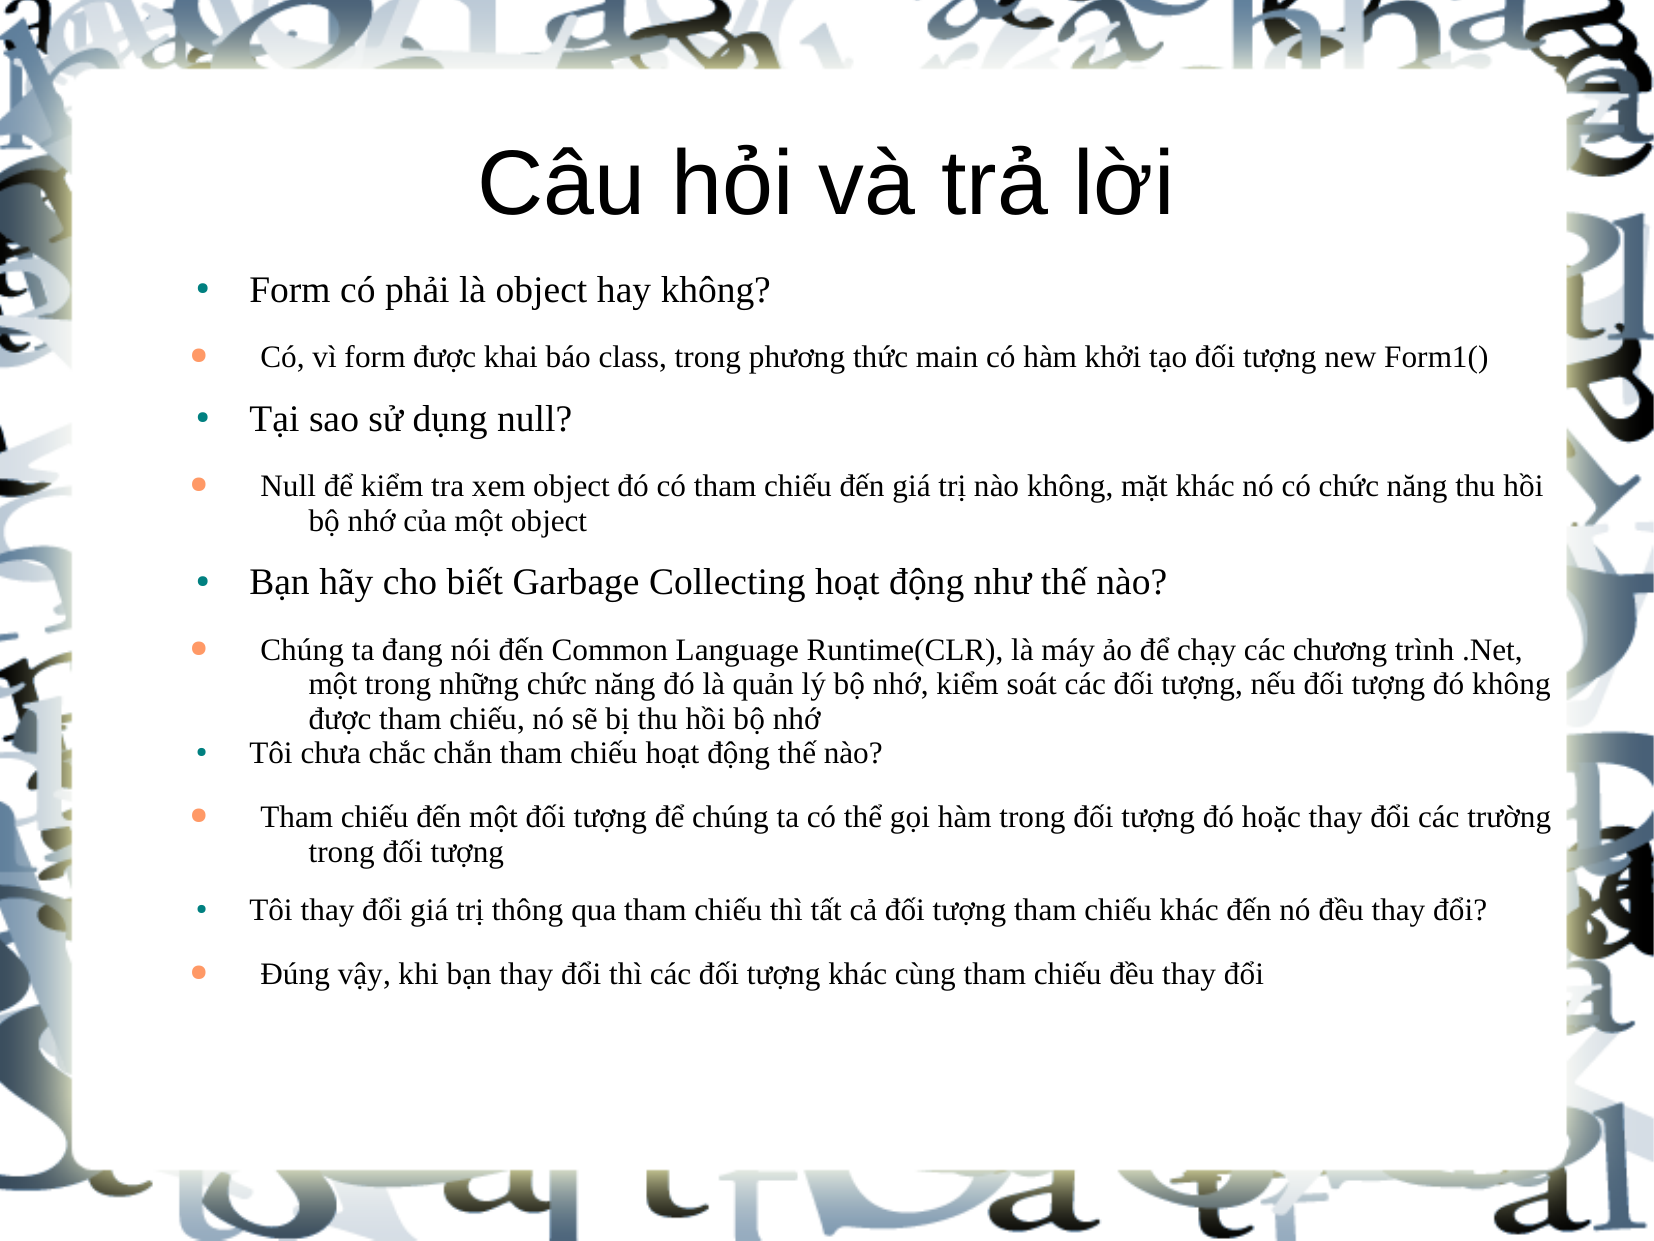

# Câu hỏi và trả lời
Form có phải là object hay không?
Có, vì form được khai báo class, trong phương thức main có hàm khởi tạo đối tượng new Form1()
Tại sao sử dụng null?
Null để kiểm tra xem object đó có tham chiếu đến giá trị nào không, mặt khác nó có chức năng thu hồi bộ nhớ của một object
Bạn hãy cho biết Garbage Collecting hoạt động như thế nào?
Chúng ta đang nói đến Common Language Runtime(CLR), là máy ảo để chạy các chương trình .Net, một trong những chức năng đó là quản lý bộ nhớ, kiểm soát các đối tượng, nếu đối tượng đó không được tham chiếu, nó sẽ bị thu hồi bộ nhớ
Tôi chưa chắc chắn tham chiếu hoạt động thế nào?
Tham chiếu đến một đối tượng để chúng ta có thể gọi hàm trong đối tượng đó hoặc thay đổi các trường trong đối tượng
Tôi thay đổi giá trị thông qua tham chiếu thì tất cả đối tượng tham chiếu khác đến nó đều thay đổi?
Đúng vậy, khi bạn thay đổi thì các đối tượng khác cùng tham chiếu đều thay đổi